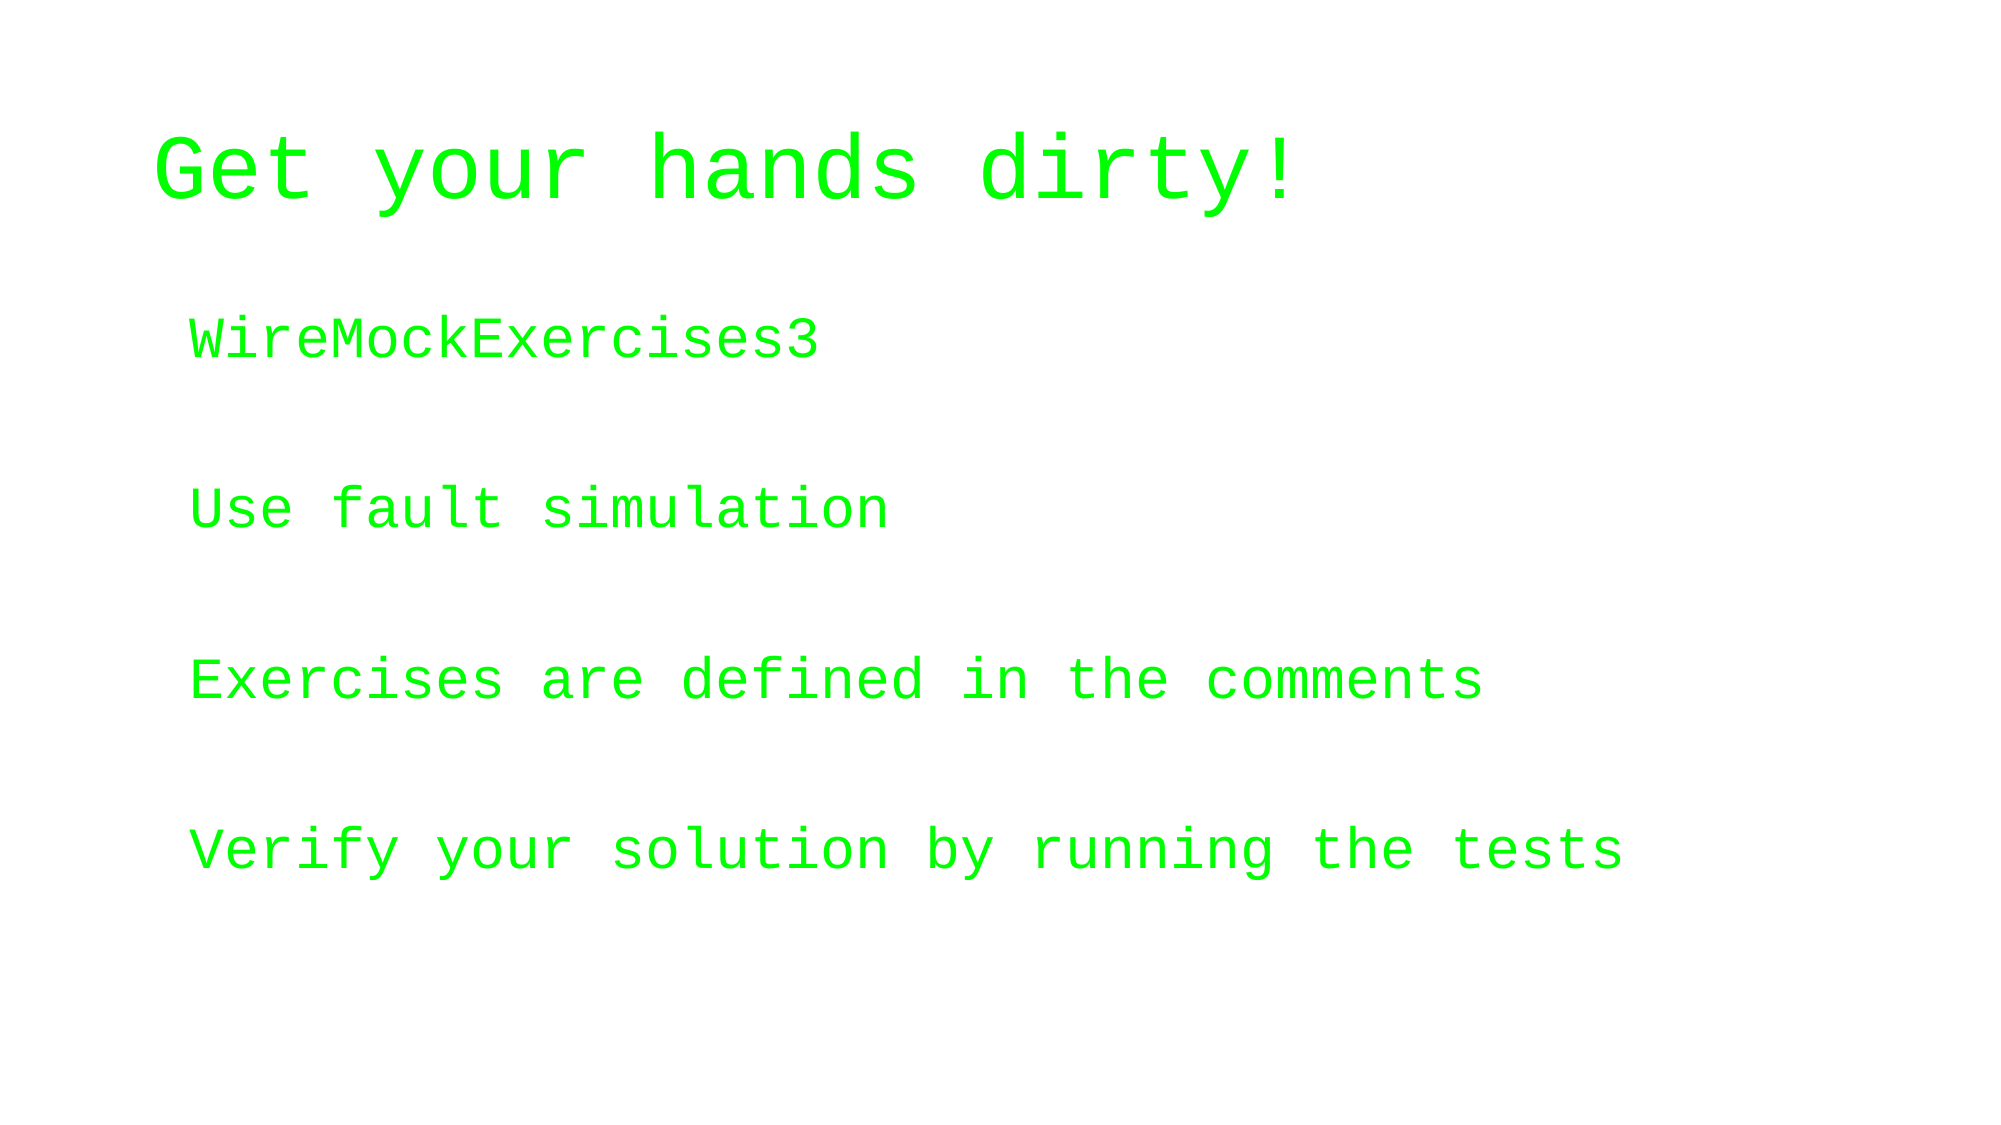

# Get your hands dirty!
WireMockExercises3
Use fault simulation
Exercises are defined in the comments
Verify your solution by running the tests